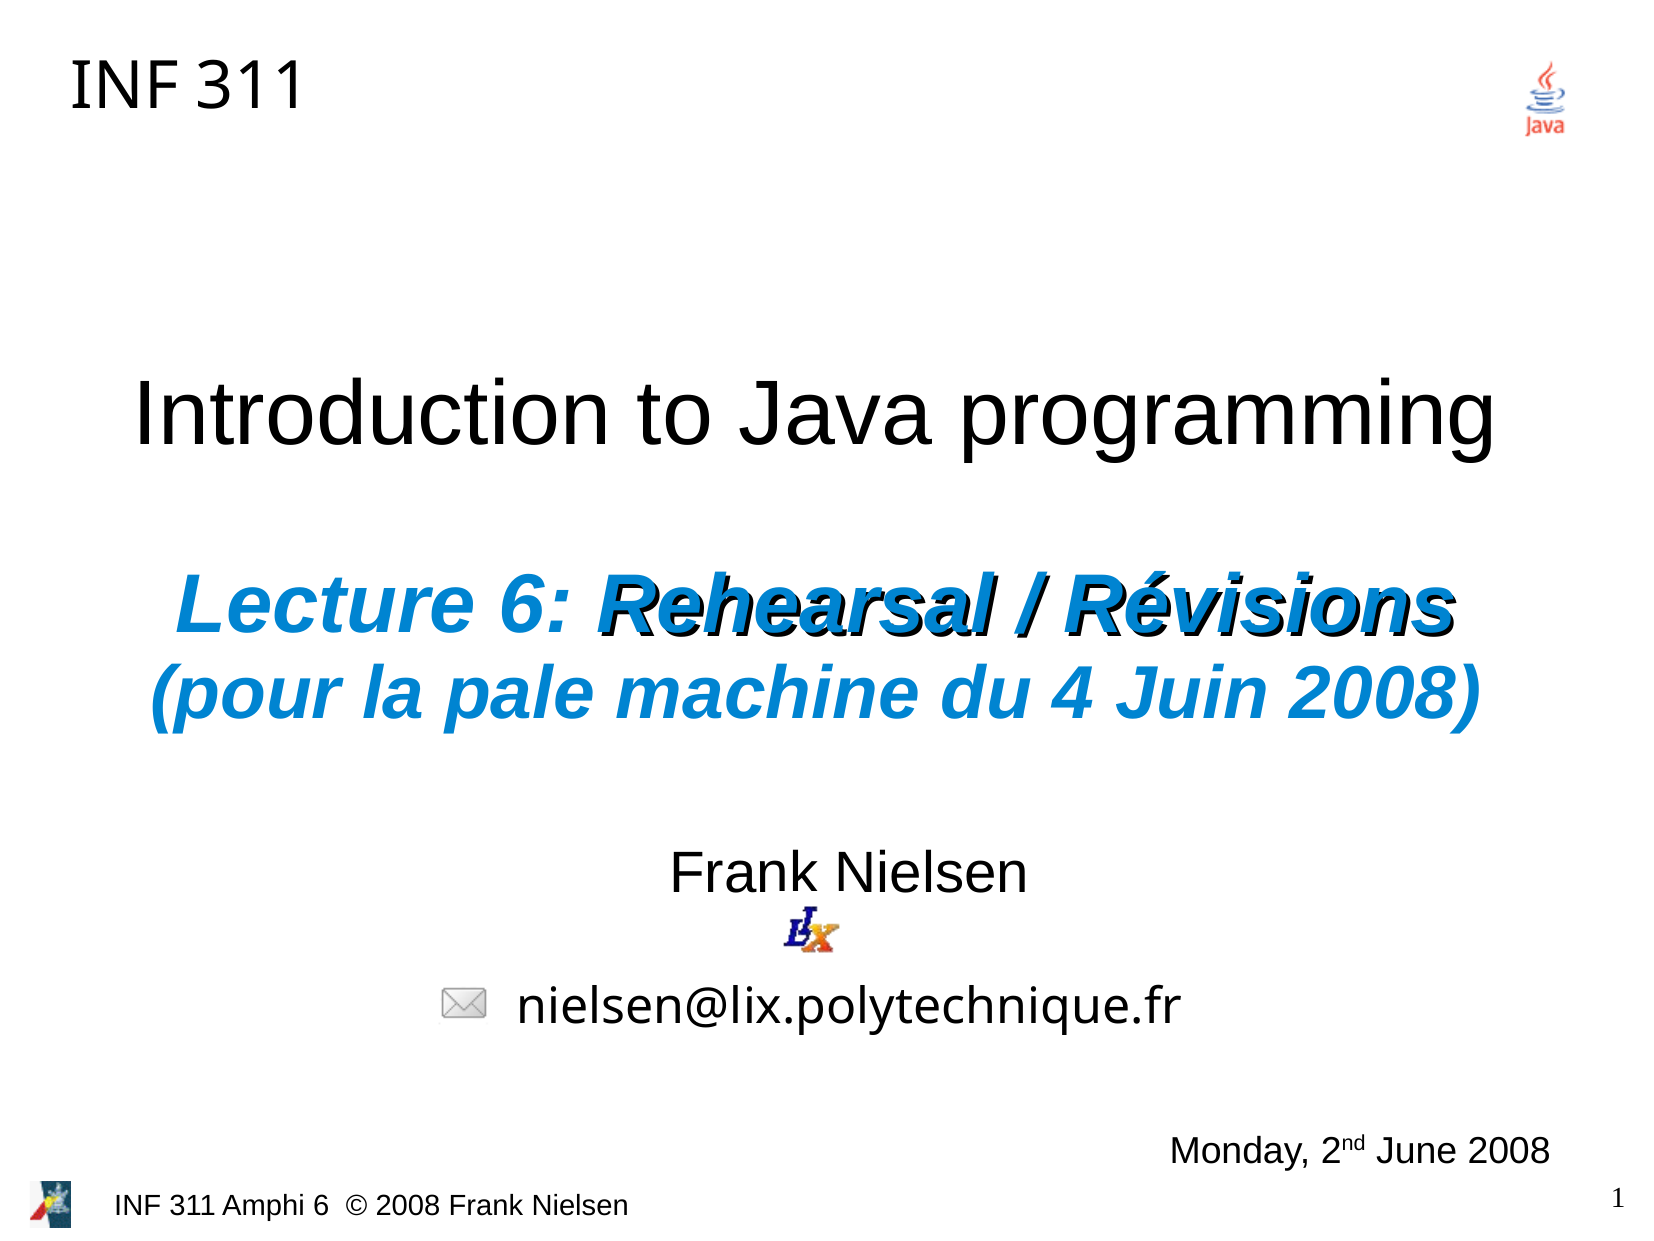

INF 311
Introduction to Java programming
Lecture 6: Rehearsal / Révisions
(pour la pale machine du 4 Juin 2008)
Frank Nielsen
nielsen@lix.polytechnique.fr
Monday, 2nd June 2008